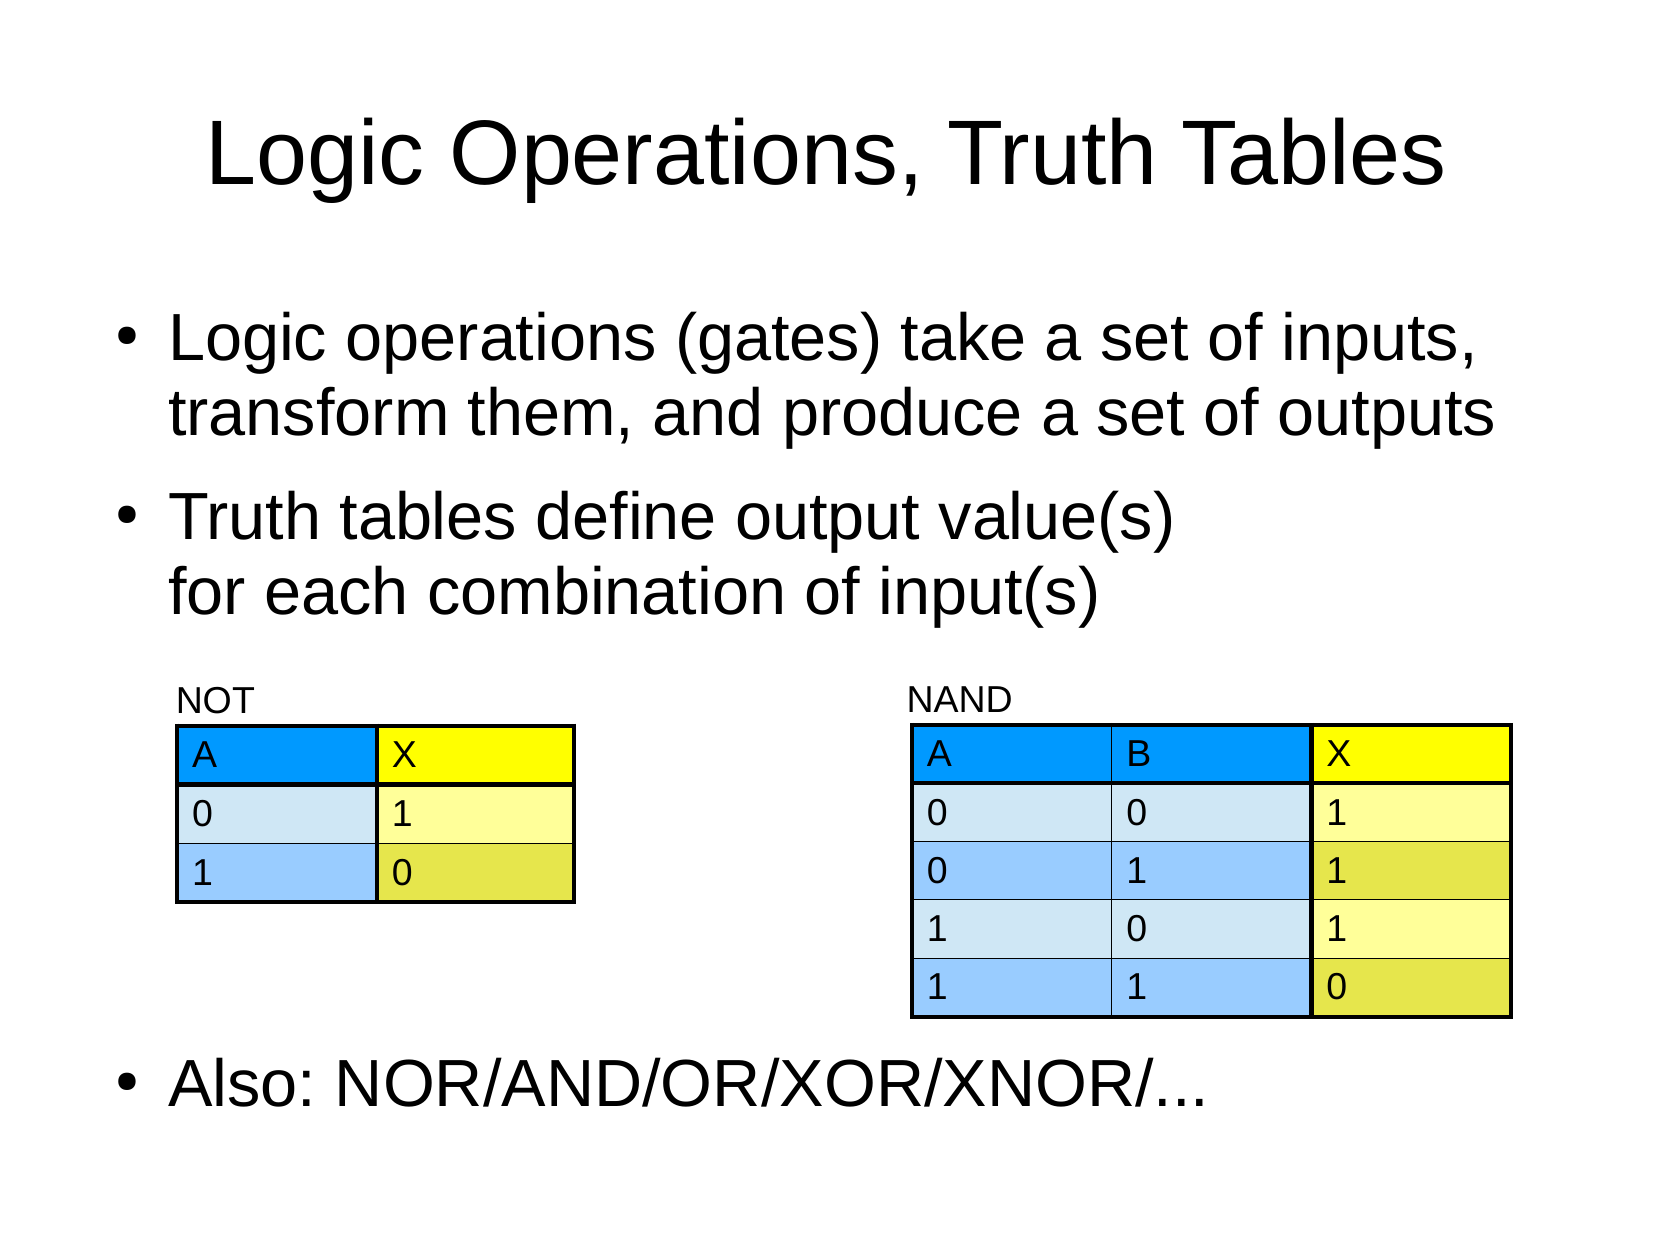

# Logic Operations, Truth Tables
Logic operations (gates) take a set of inputs, transform them, and produce a set of outputs
Truth tables define output value(s)
for each combination of input(s)
Also: NOR/AND/OR/XOR/XNOR/...
NAND
NOT
| A | B | X |
| --- | --- | --- |
| 0 | 0 | 1 |
| 0 | 1 | 1 |
| 1 | 0 | 1 |
| 1 | 1 | 0 |
| A | X |
| --- | --- |
| 0 | 1 |
| 1 | 0 |